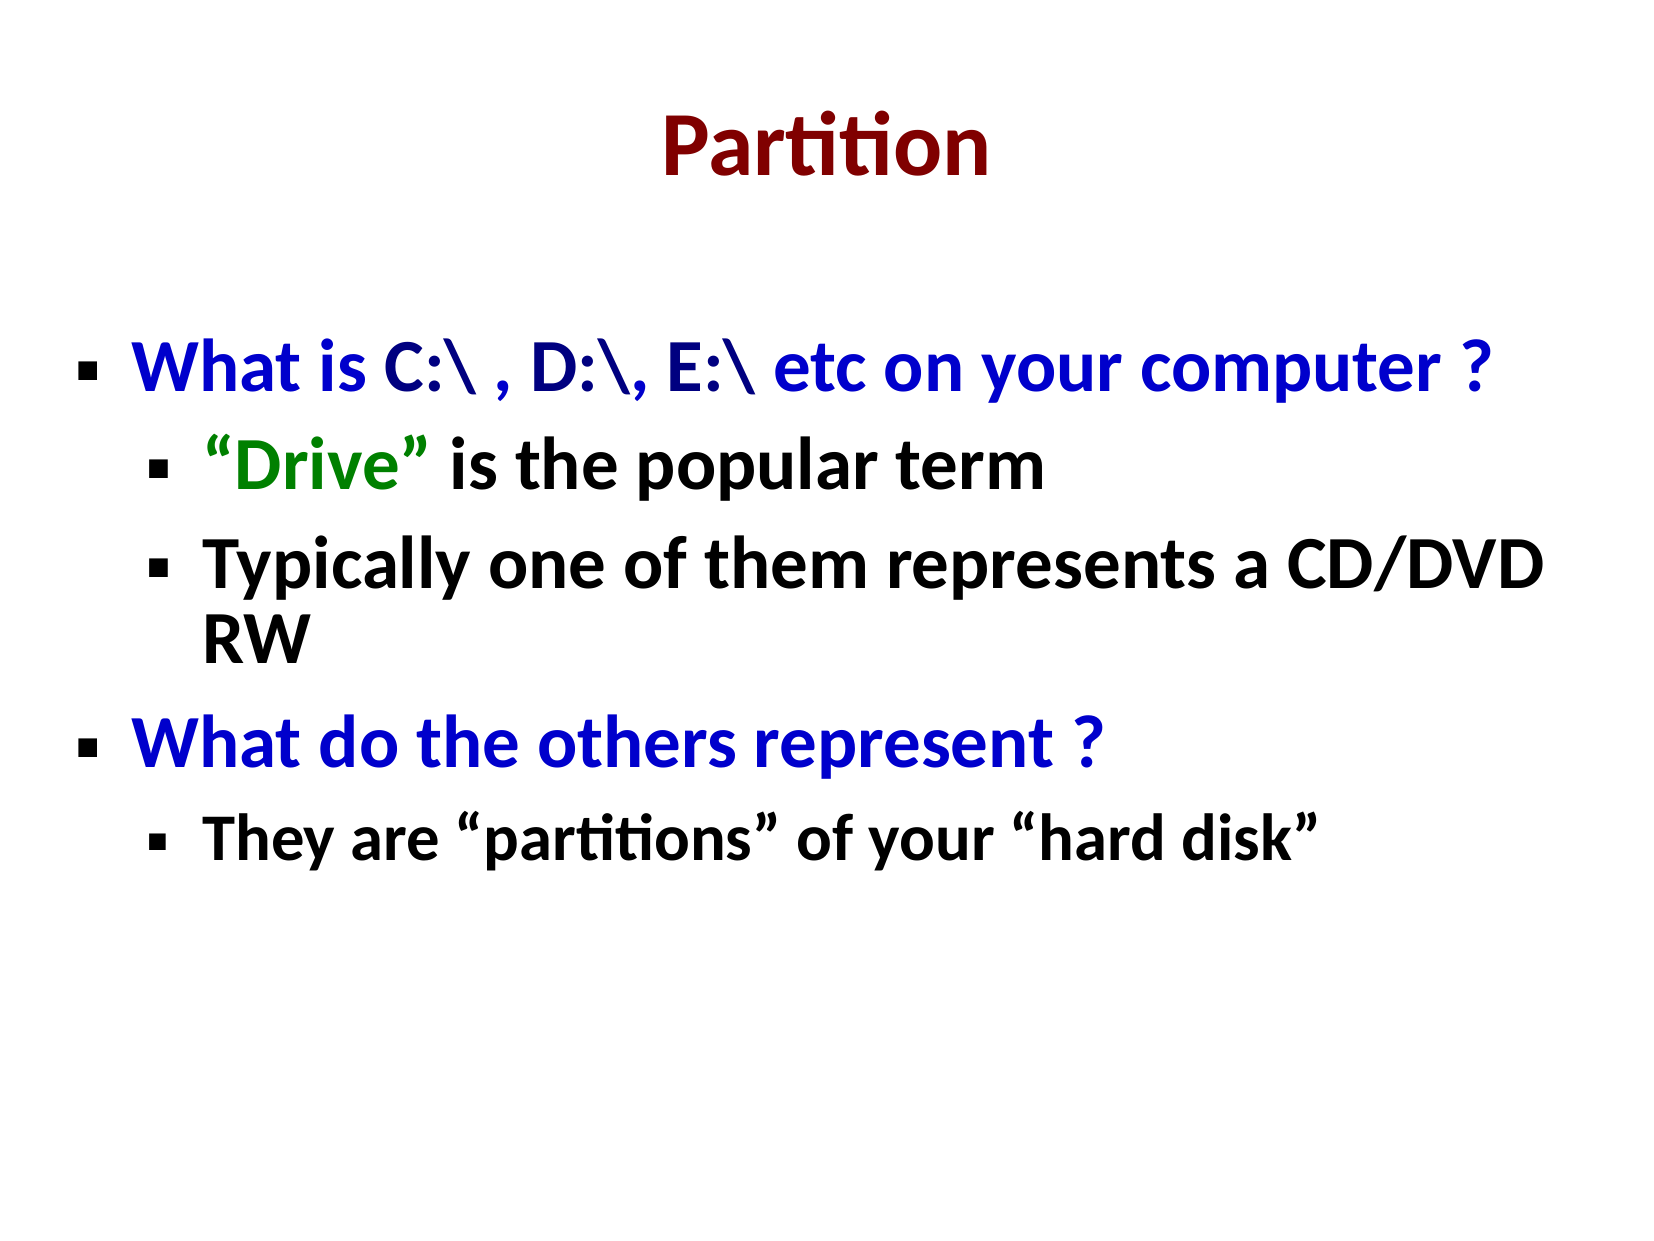

# Partition
What is C:\ , D:\, E:\ etc on your computer ?
“Drive” is the popular term
Typically one of them represents a CD/DVD RW
What do the others represent ?
They are “partitions” of your “hard disk”